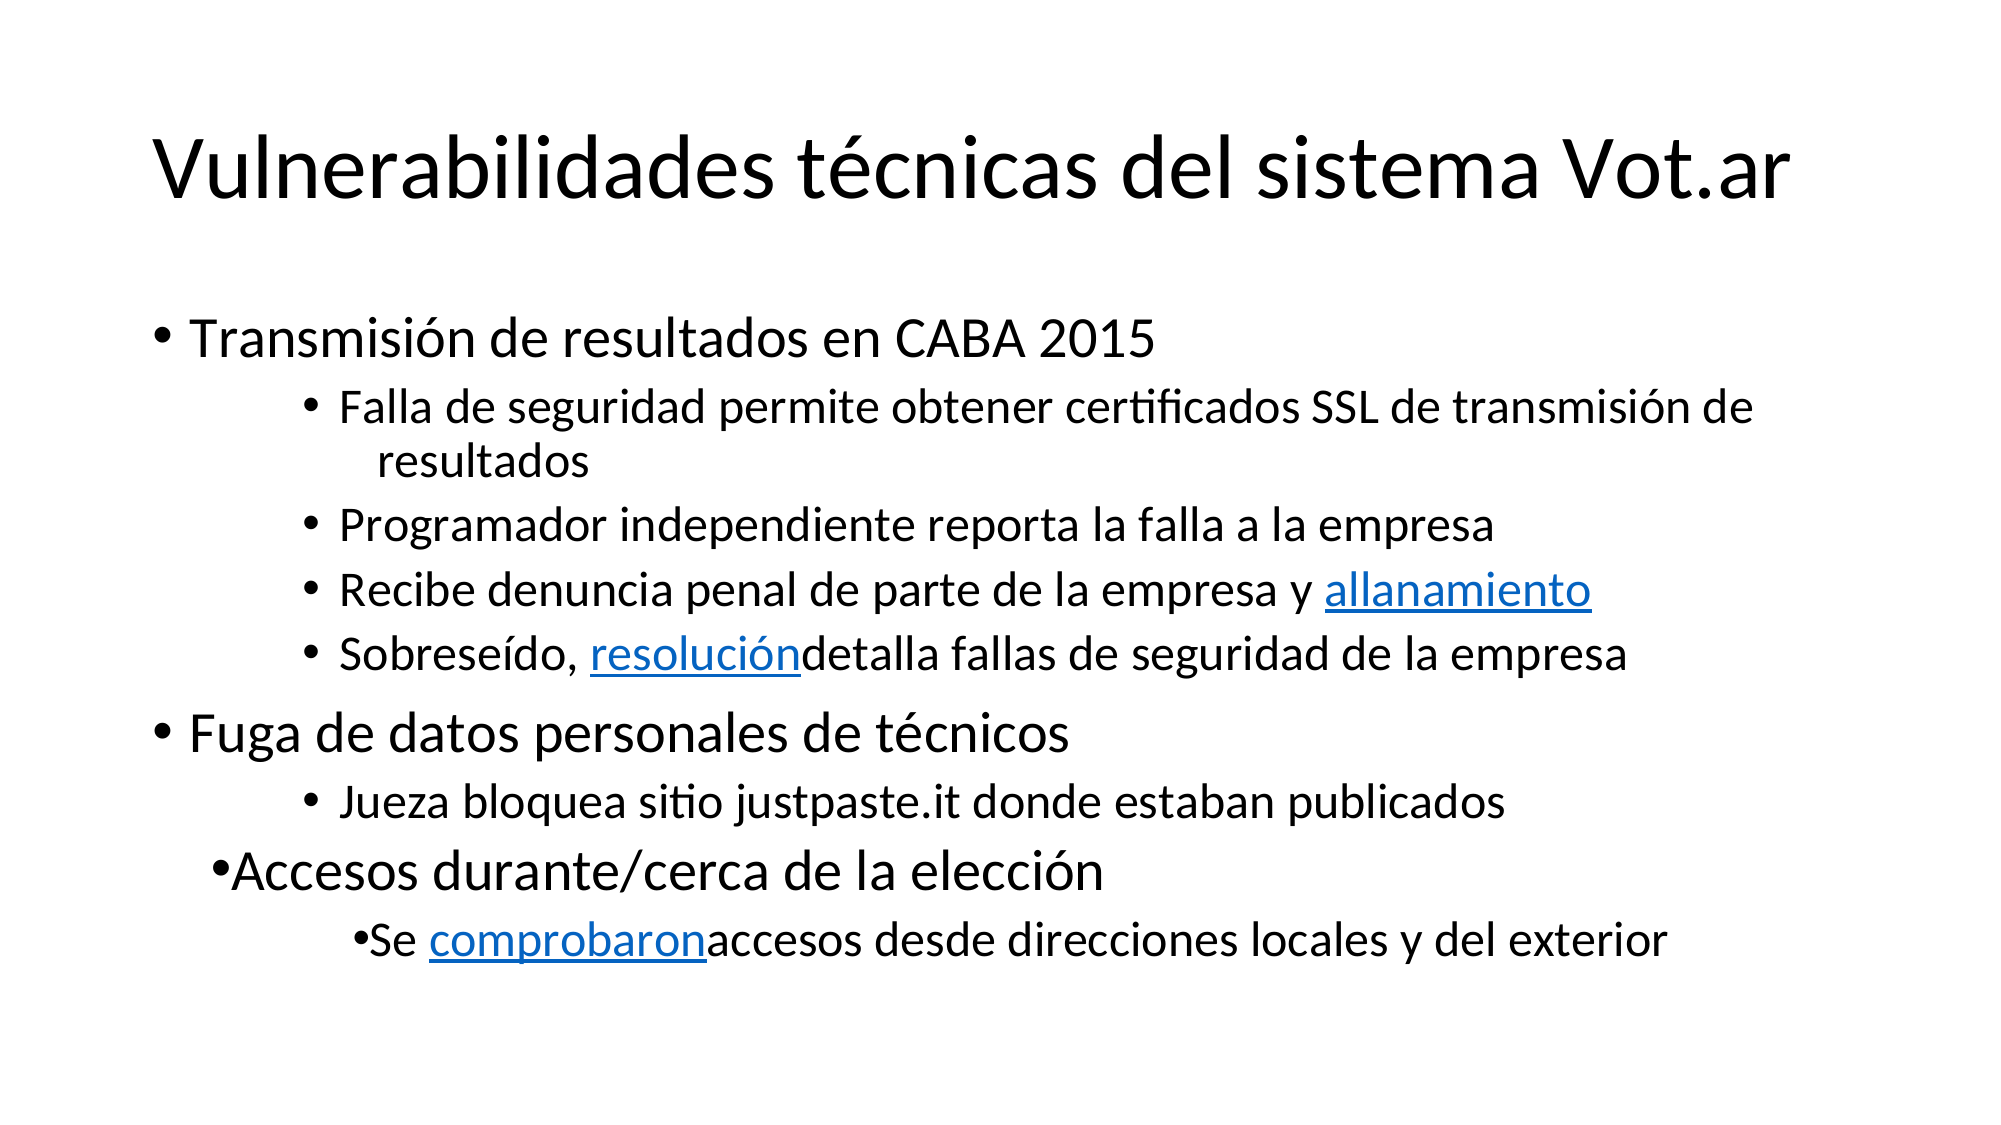

# Vulnerabilidades técnicas del sistema Vot.ar
Transmisión de resultados en CABA 2015
Falla de seguridad permite obtener certificados SSL de transmisión de resultados
Programador independiente reporta la falla a la empresa
Recibe denuncia penal de parte de la empresa y allanamiento
Sobreseído, resolucióndetalla fallas de seguridad de la empresa
Fuga de datos personales de técnicos
Jueza bloquea sitio justpaste.it donde estaban publicados
Accesos durante/cerca de la elección
Se comprobaronaccesos desde direcciones locales y del exterior